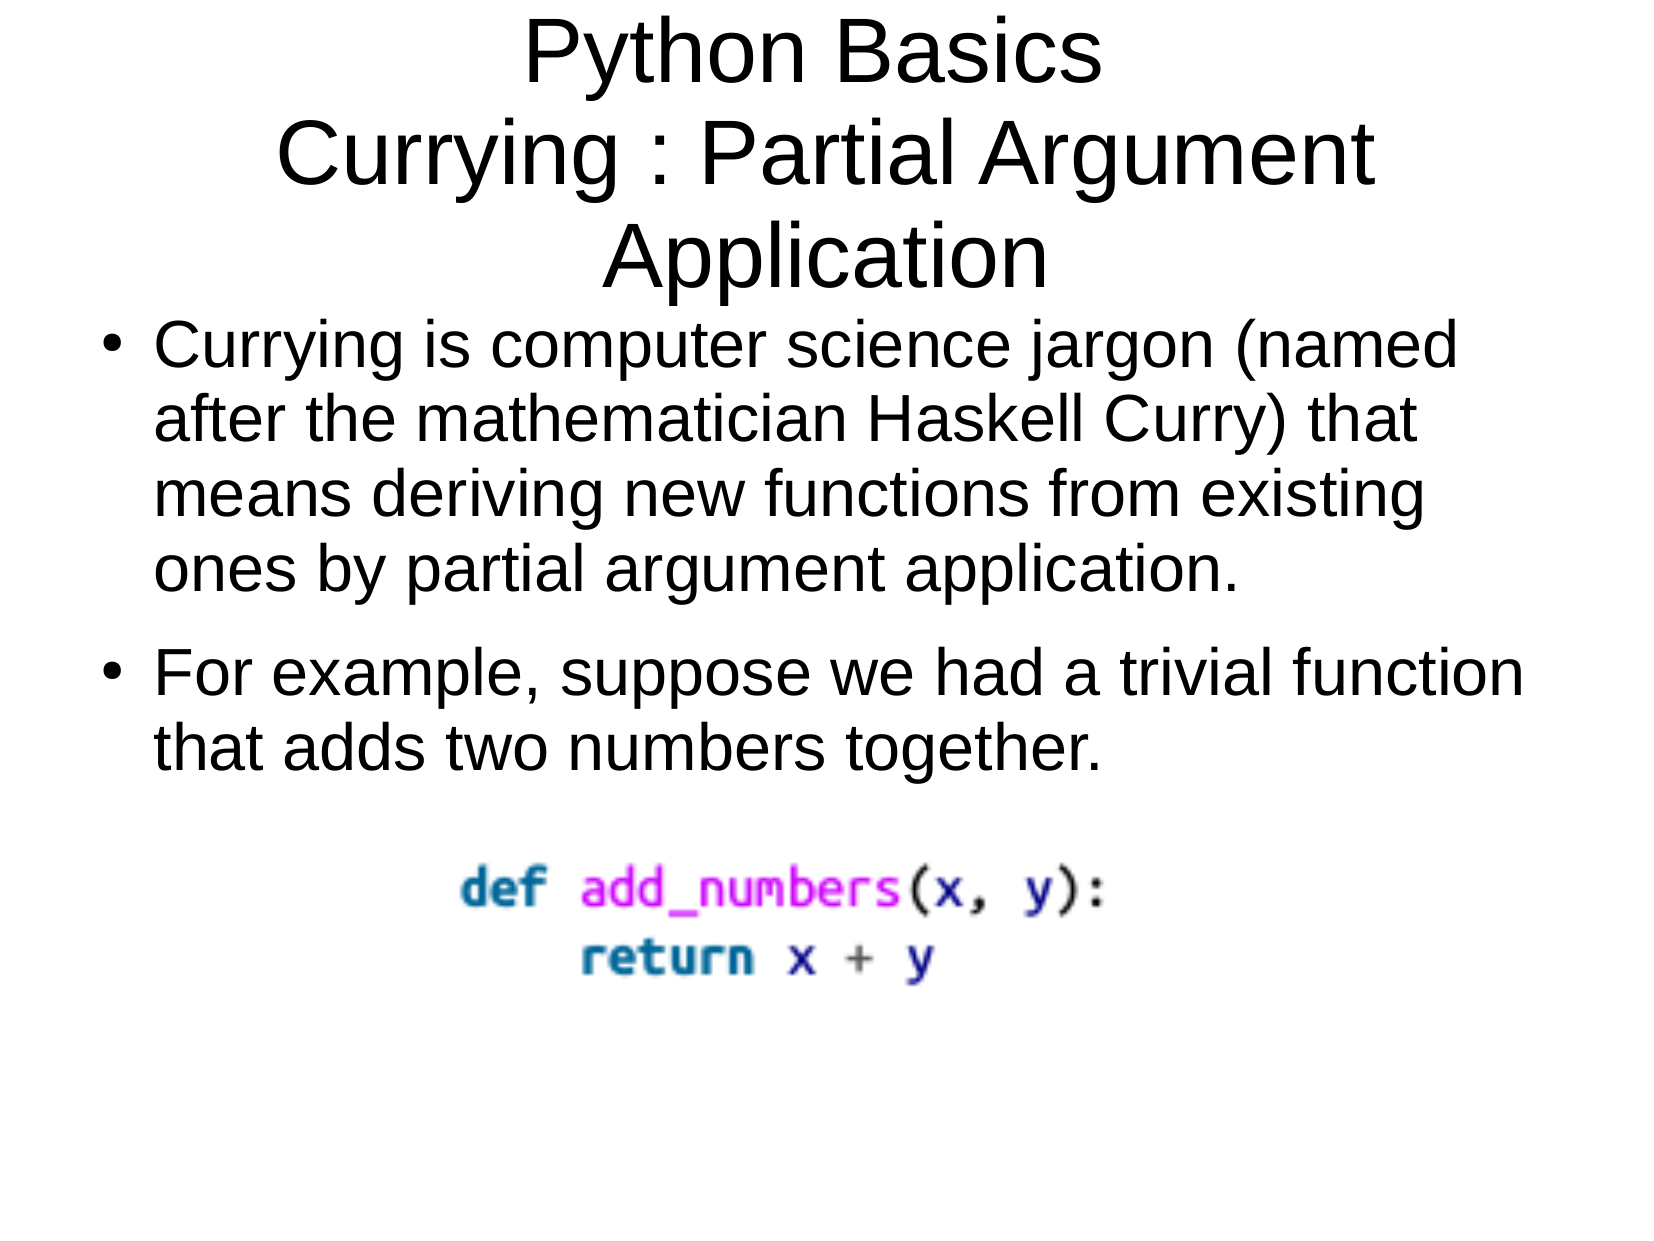

# Python Basics Currying : Partial Argument Application
Currying is computer science jargon (named after the mathematician Haskell Curry) that means deriving new functions from existing ones by partial argument application.
For example, suppose we had a trivial function that adds two numbers together.